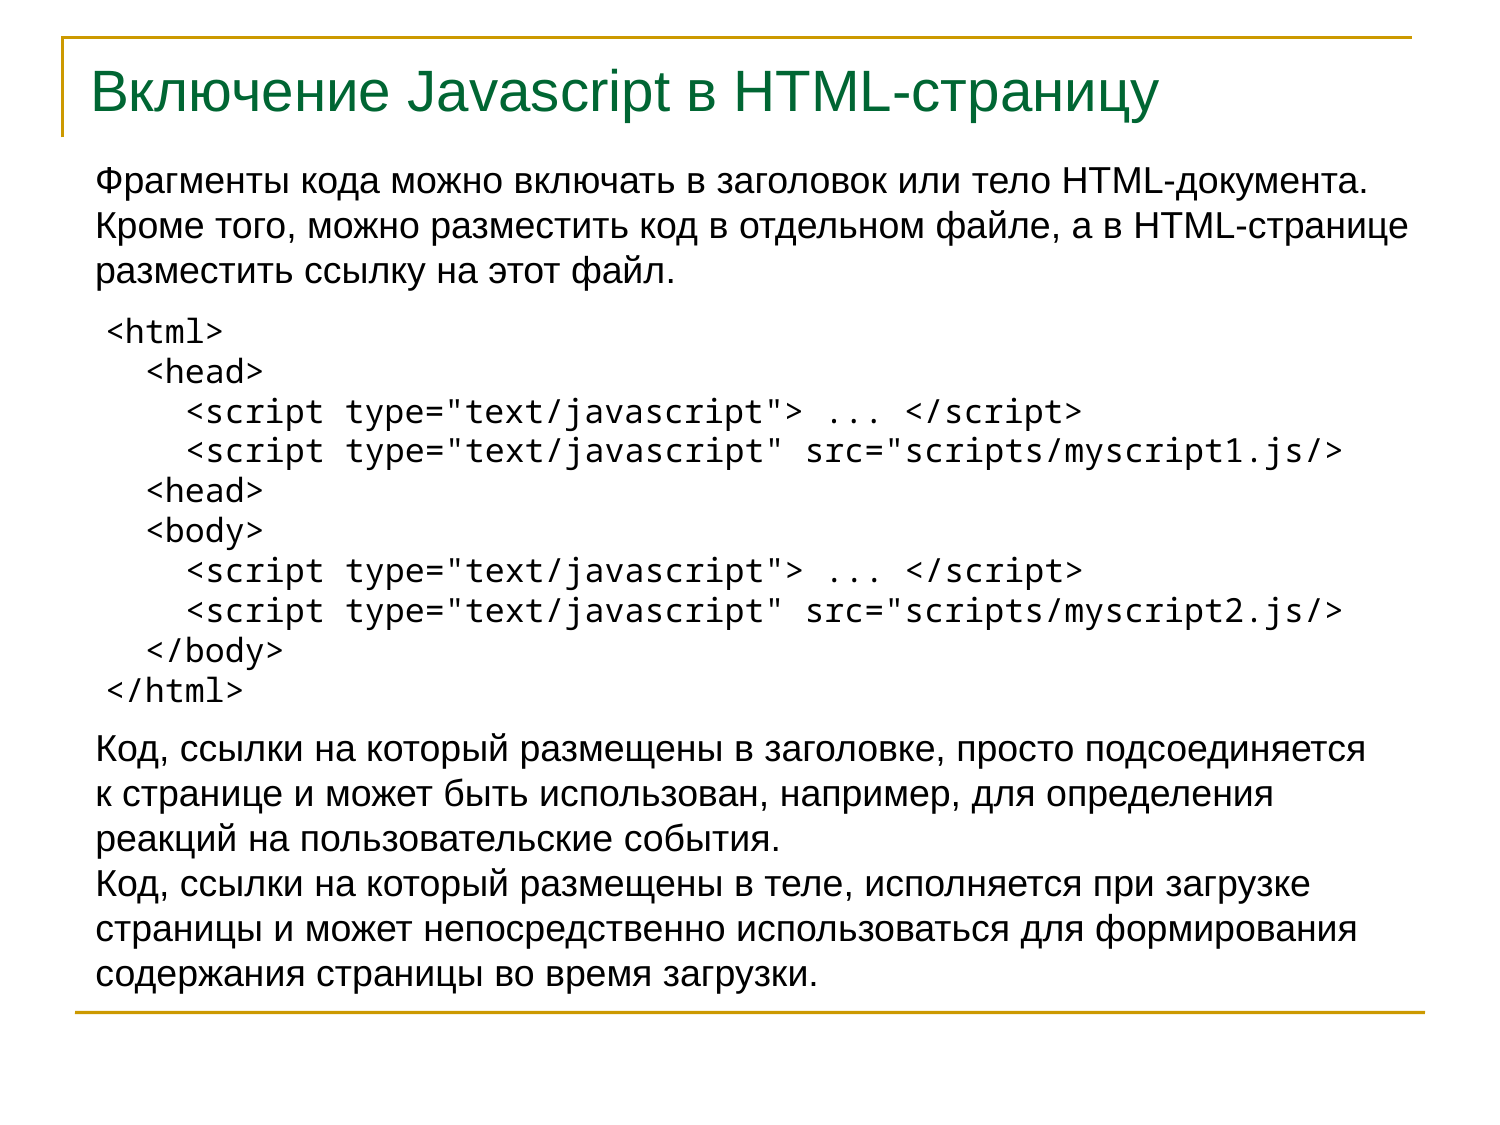

# Включение Javascript в HTML-страницу
Фрагменты кода можно включать в заголовок или тело HTML-документа.
Кроме того, можно разместить код в отдельном файле, а в HTML-странице
разместить ссылку на этот файл.
<html>
 <head>
 <script type="text/javascript"> ... </script>
 <script type="text/javascript" src="scripts/myscript1.js/>
 <head>
 <body>
 <script type="text/javascript"> ... </script>
 <script type="text/javascript" src="scripts/myscript2.js/>
 </body>
</html>
Код, ссылки на который размещены в заголовке, просто подсоединяется
к странице и может быть использован, например, для определения
реакций на пользовательские события.
Код, ссылки на который размещены в теле, исполняется при загрузке
страницы и может непосредственно использоваться для формирования
содержания страницы во время загрузки.